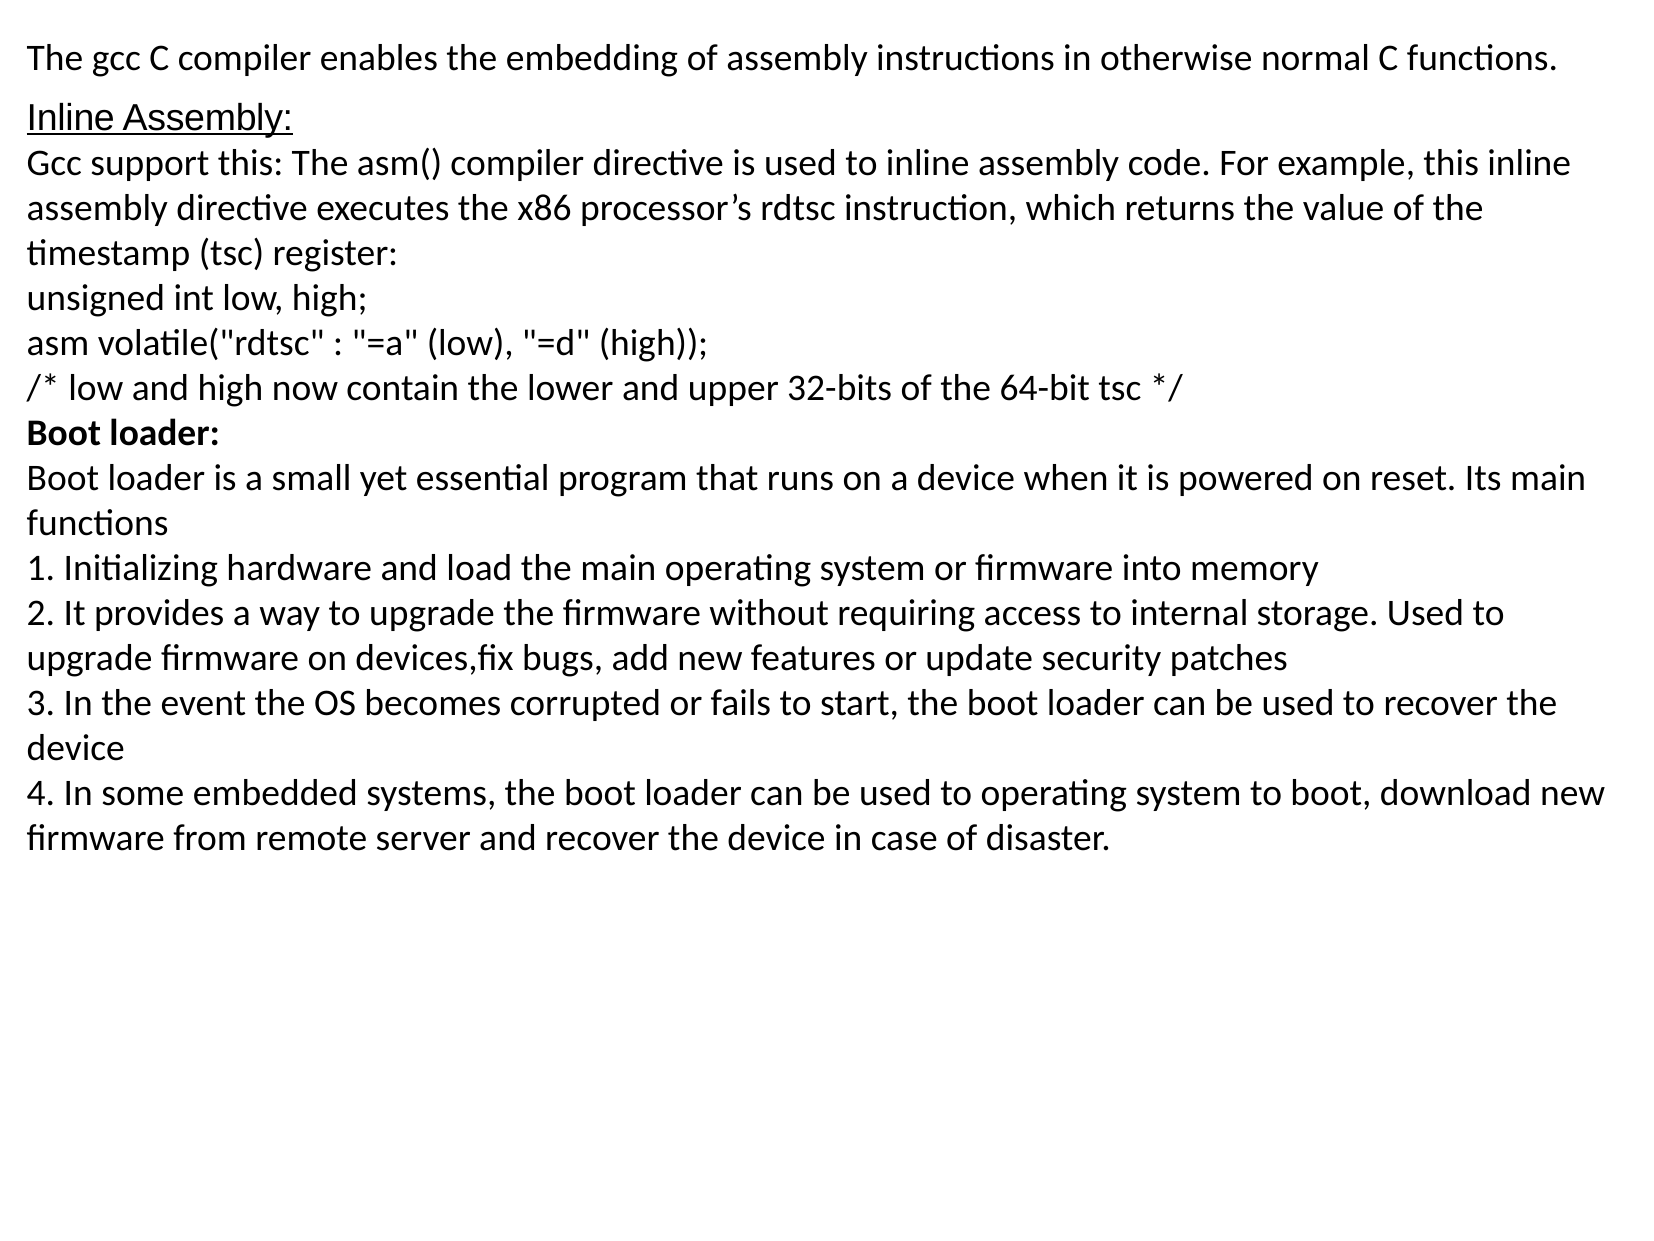

The gcc C compiler enables the embedding of assembly instructions in otherwise normal C functions.
Inline Assembly:
Gcc support this: The asm() compiler directive is used to inline assembly code. For example, this inline assembly directive executes the x86 processor’s rdtsc instruction, which returns the value of the timestamp (tsc) register:
unsigned int low, high;
asm volatile("rdtsc" : "=a" (low), "=d" (high));
/* low and high now contain the lower and upper 32-bits of the 64-bit tsc */
Boot loader:
Boot loader is a small yet essential program that runs on a device when it is powered on reset. Its main functions
1. Initializing hardware and load the main operating system or firmware into memory
2. It provides a way to upgrade the firmware without requiring access to internal storage. Used to upgrade firmware on devices,fix bugs, add new features or update security patches
3. In the event the OS becomes corrupted or fails to start, the boot loader can be used to recover the device
4. In some embedded systems, the boot loader can be used to operating system to boot, download new firmware from remote server and recover the device in case of disaster.